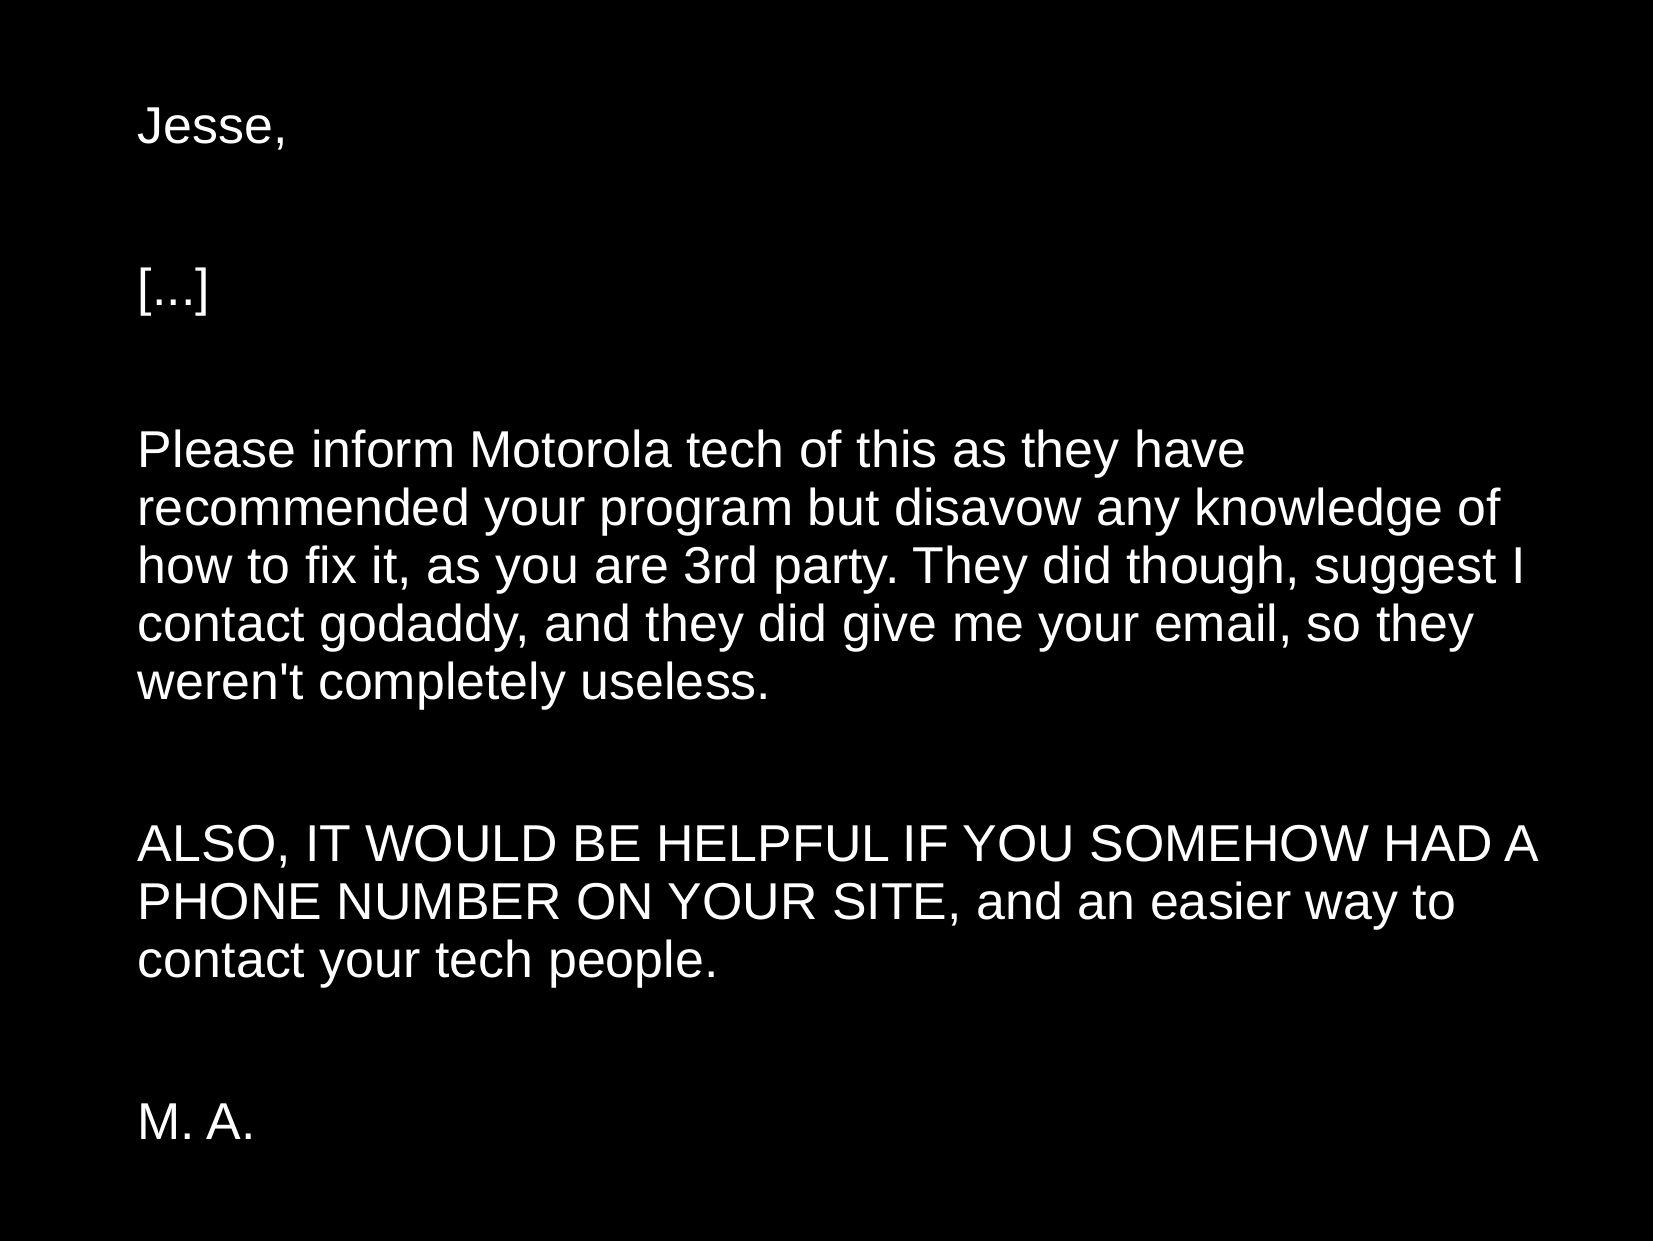

#
Jesse,
[...]
Please inform Motorola tech of this as they have recommended your program but disavow any knowledge of how to fix it, as you are 3rd party. They did though, suggest I contact godaddy, and they did give me your email, so they weren't completely useless.
ALSO, IT WOULD BE HELPFUL IF YOU SOMEHOW HAD A PHONE NUMBER ON YOUR SITE, and an easier way to contact your tech people.
M. A.